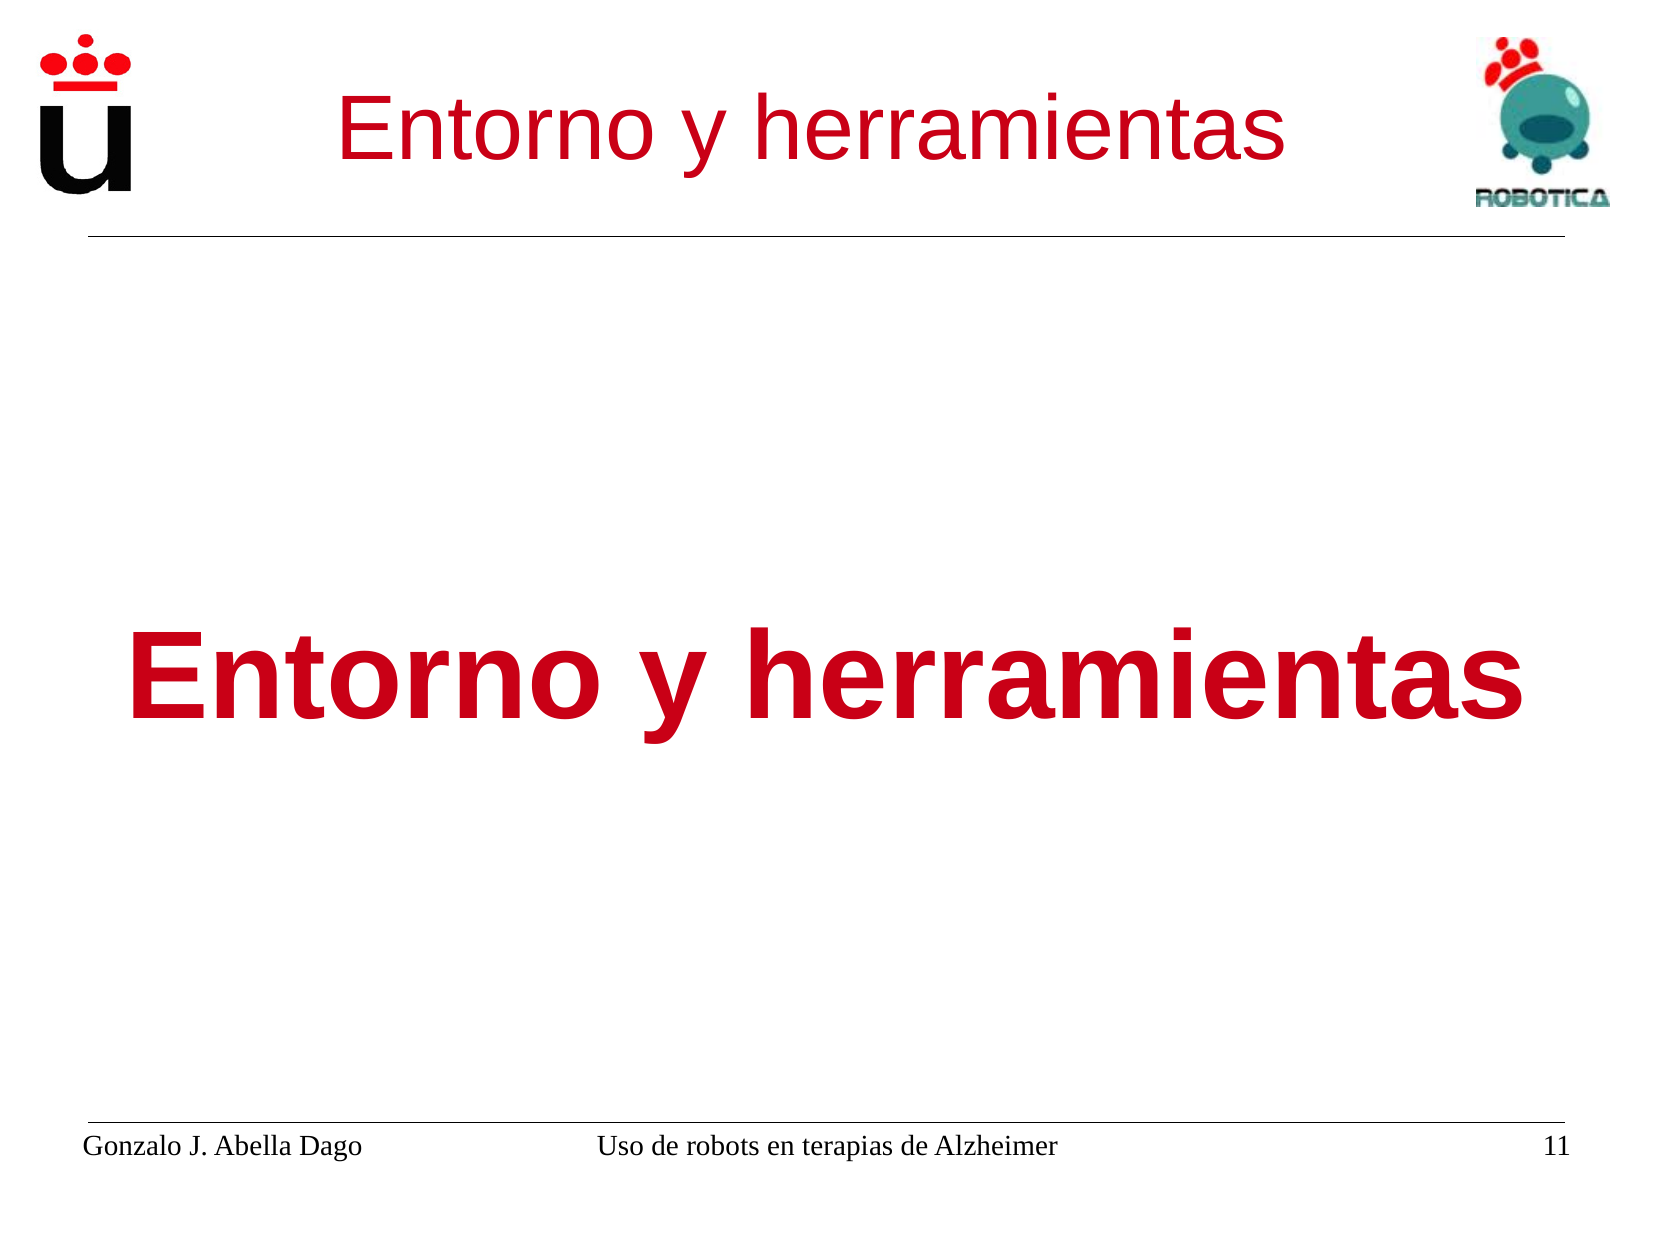

# Entorno y herramientas
Entorno y herramientas
11